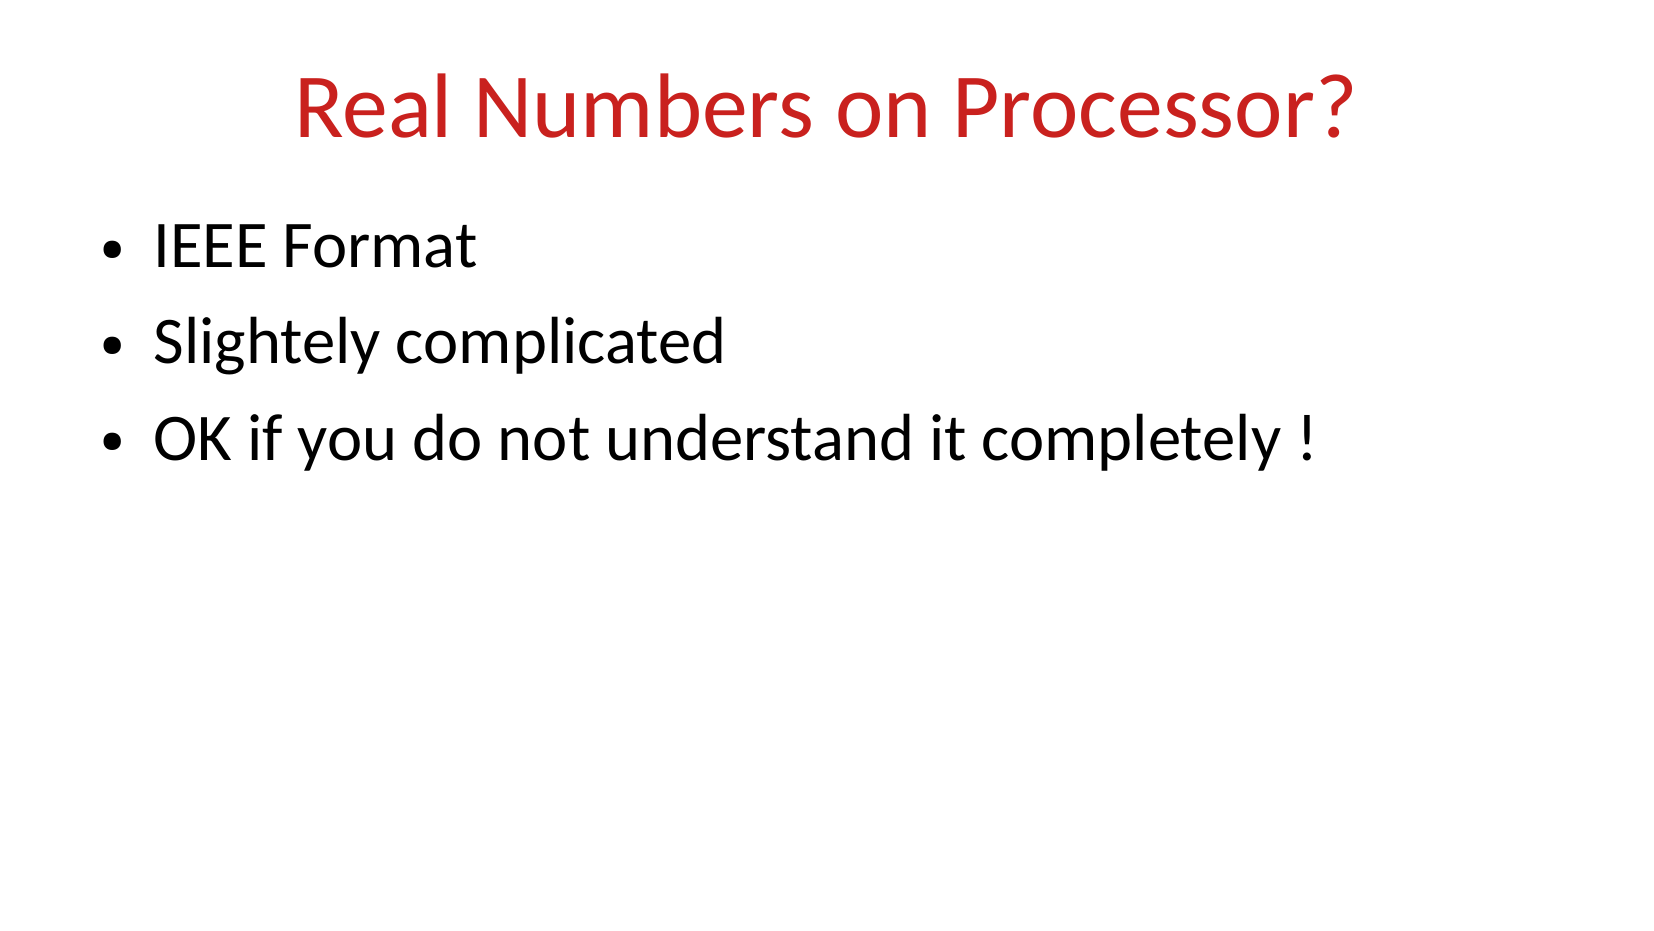

# Real Numbers on Processor?
IEEE Format
Slightely complicated
OK if you do not understand it completely !